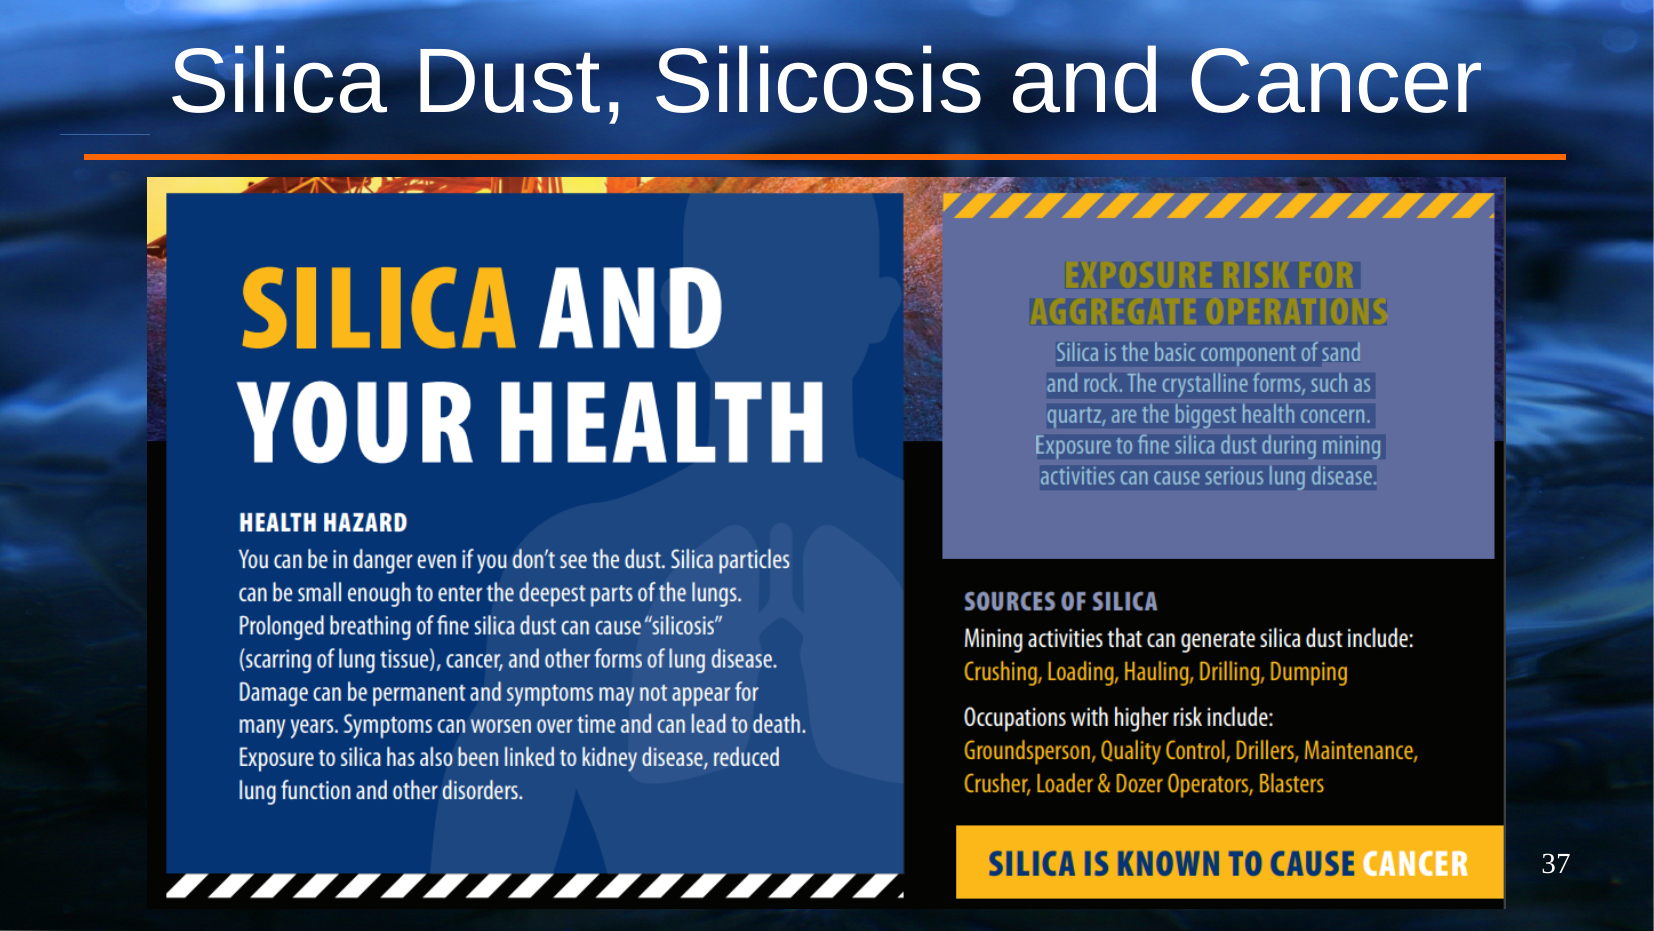

# Silica Dust, Silicosis and Cancer
Aggregate Mines are MINES!
37